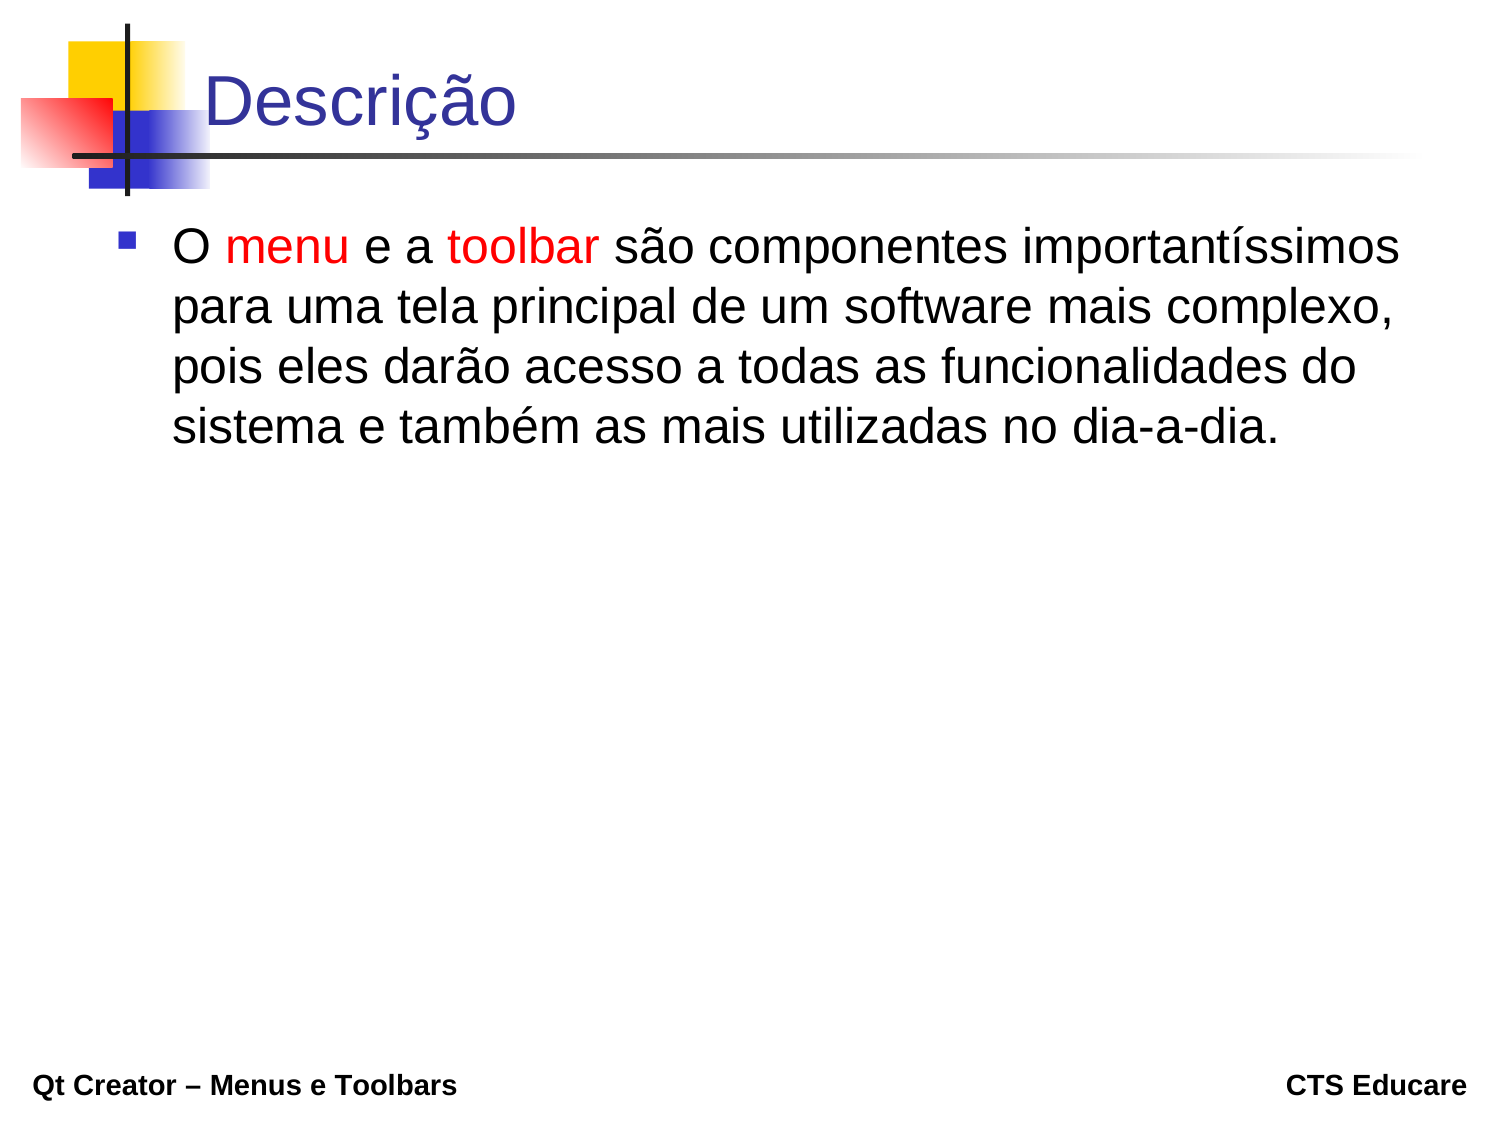

# Descrição
O menu e a toolbar são componentes importantíssimos para uma tela principal de um software mais complexo, pois eles darão acesso a todas as funcionalidades do sistema e também as mais utilizadas no dia-a-dia.